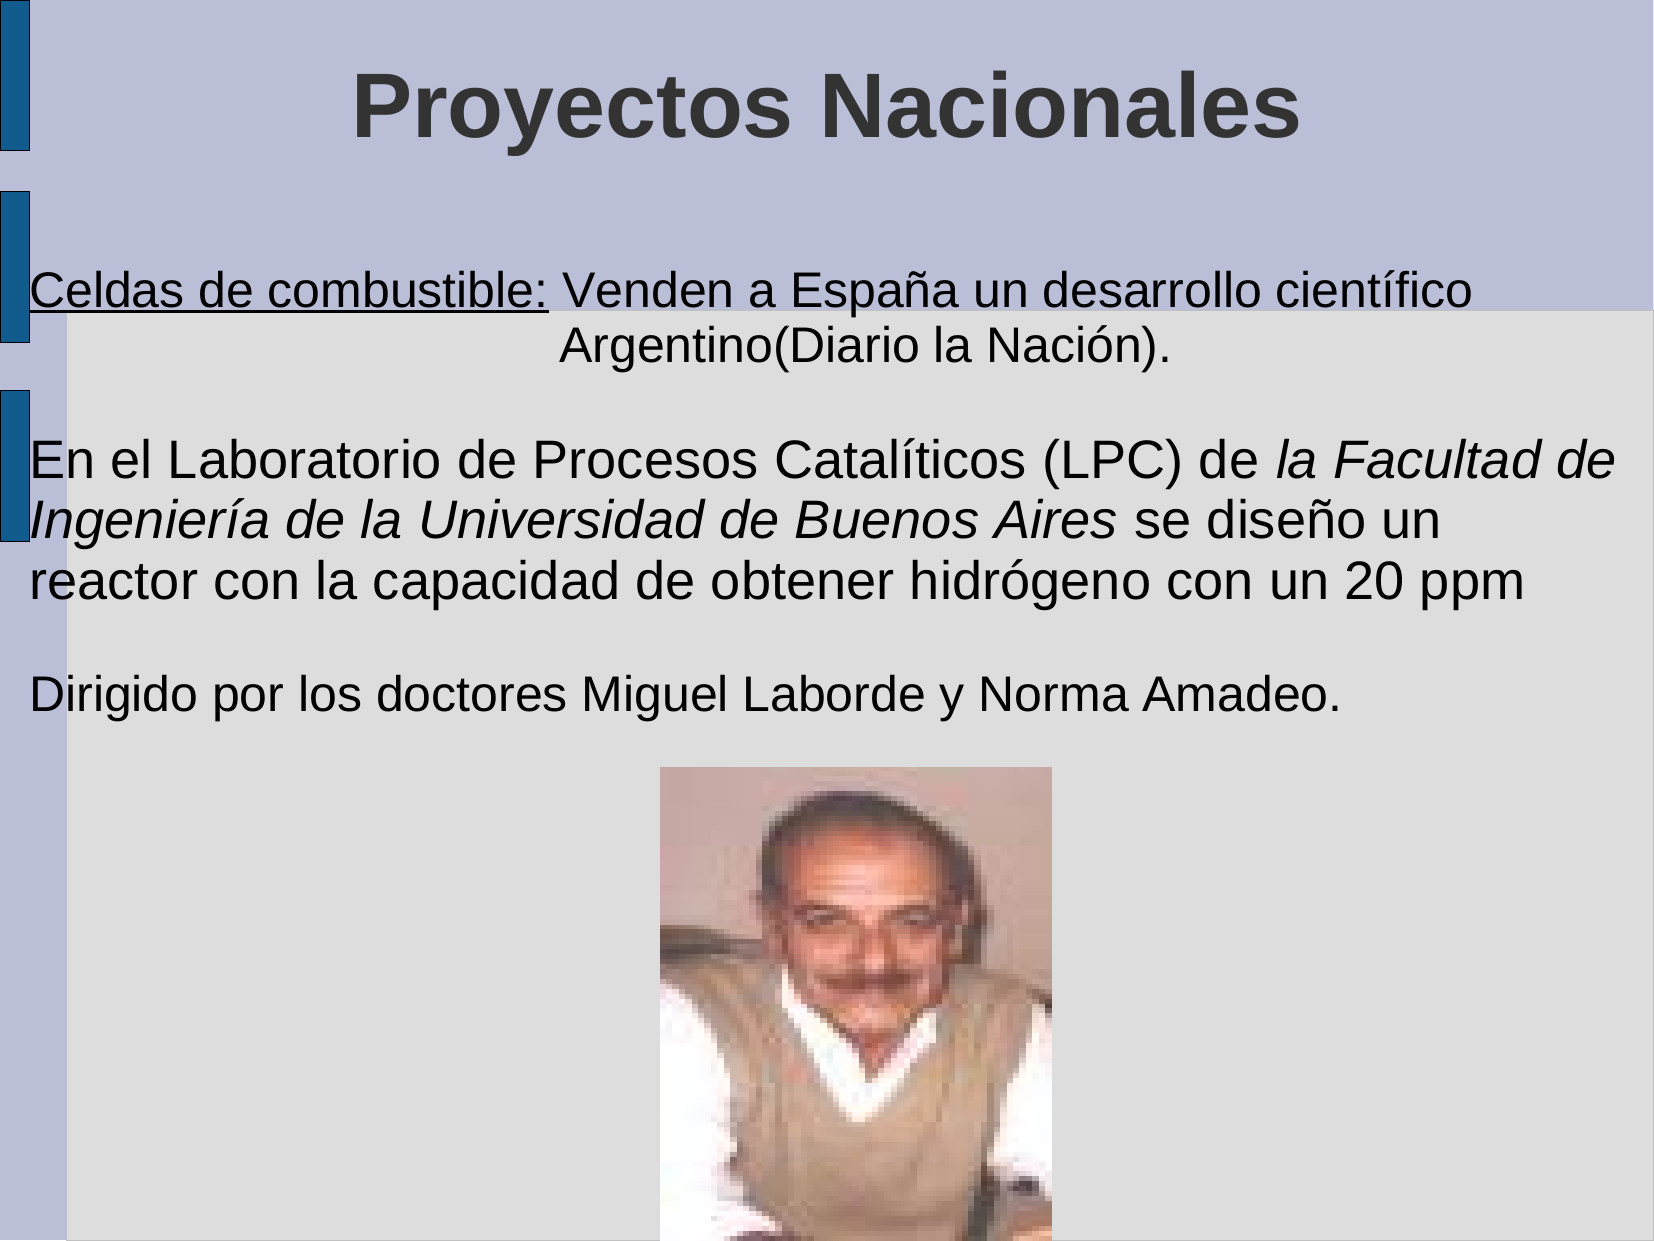

# Proyectos Nacionales
Celdas de combustible: Venden a España un desarrollo científico 							 Argentino(Diario la Nación).
En el Laboratorio de Procesos Catalíticos (LPC) de la Facultad de
Ingeniería de la Universidad de Buenos Aires se diseño un
reactor con la capacidad de obtener hidrógeno con un 20 ppm
Dirigido por los doctores Miguel Laborde y Norma Amadeo.